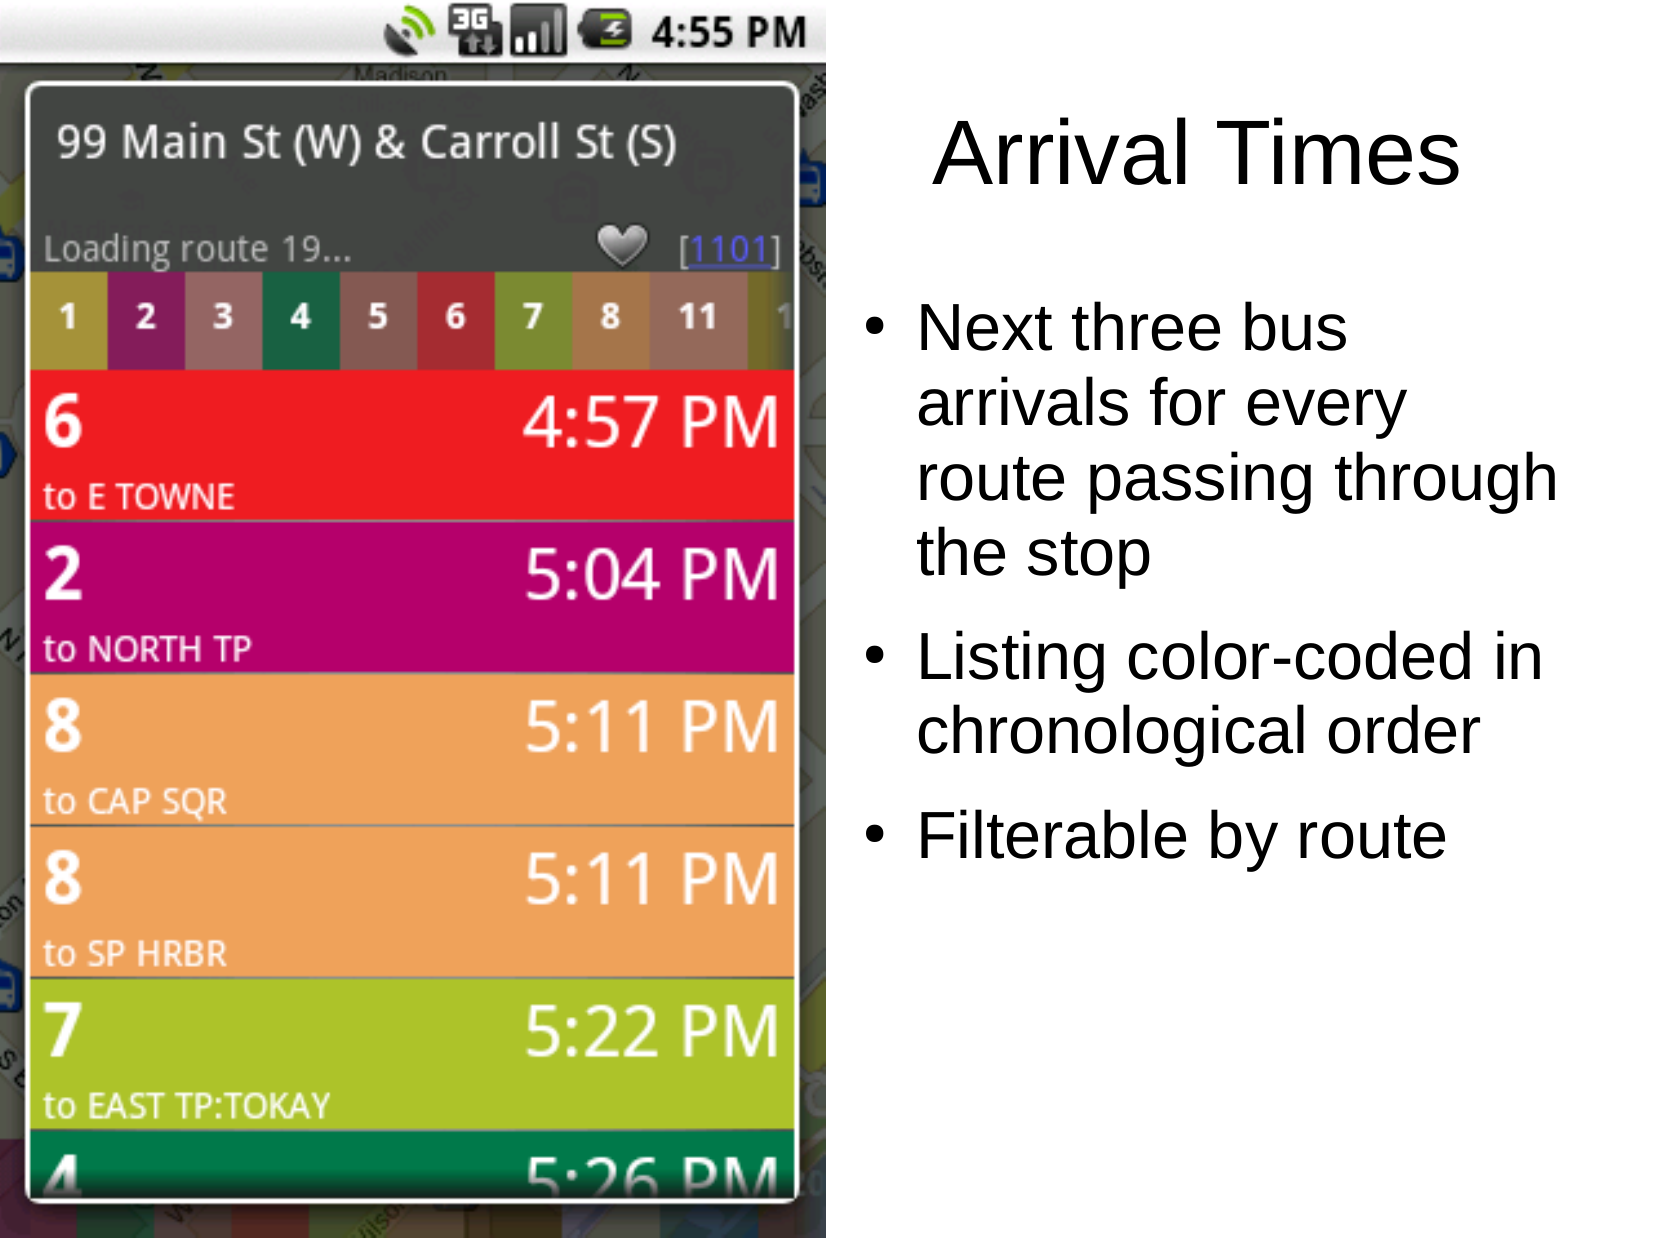

# Arrival Times
Next three bus arrivals for every route passing through the stop
Listing color-coded in chronological order
Filterable by route